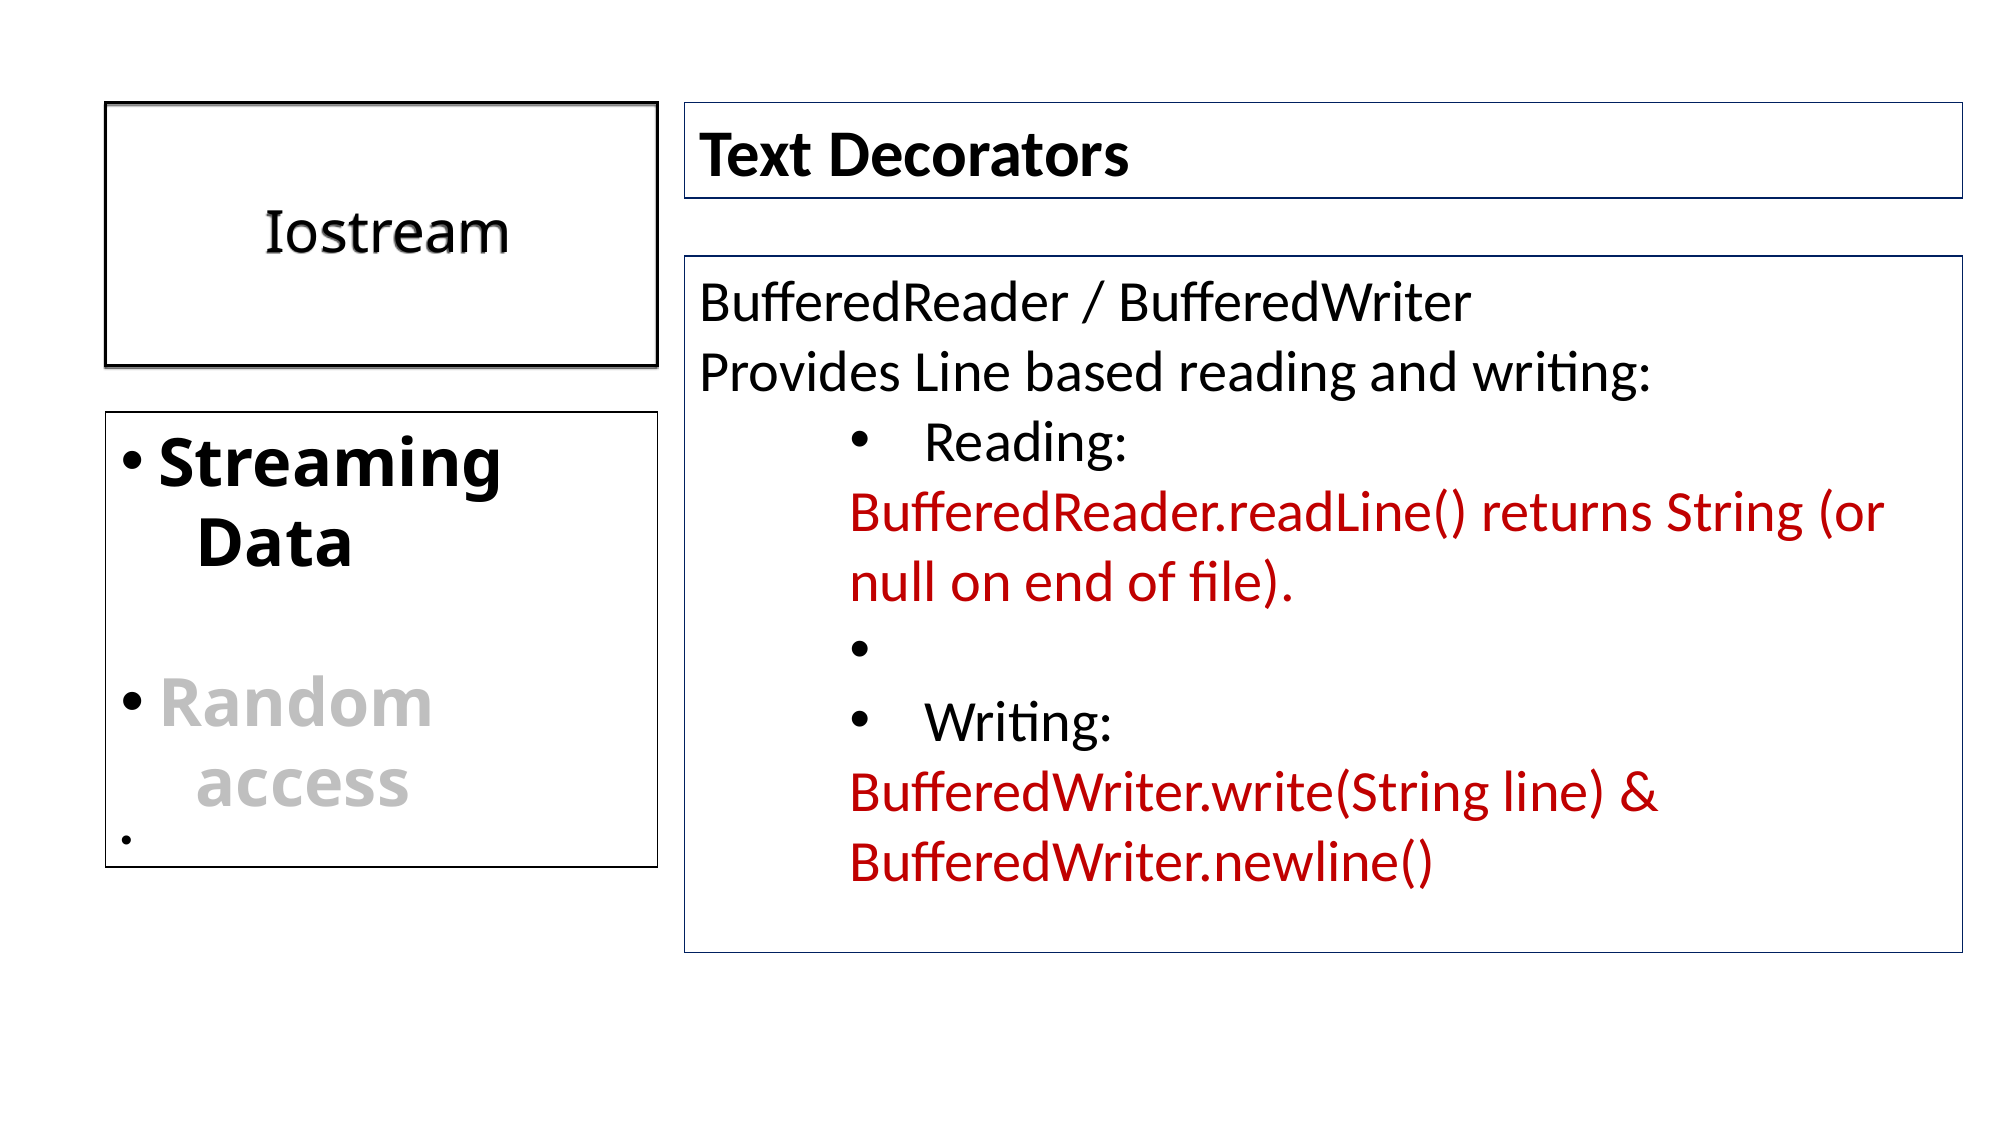

# Iostream
Text Decorators
BufferedReader / BufferedWriter
Provides Line based reading and writing:
Reading:
BufferedReader.readLine() returns String (or null on end of file).
Writing:
BufferedWriter.write(String line) & BufferedWriter.newline()
Streaming Data
Random access